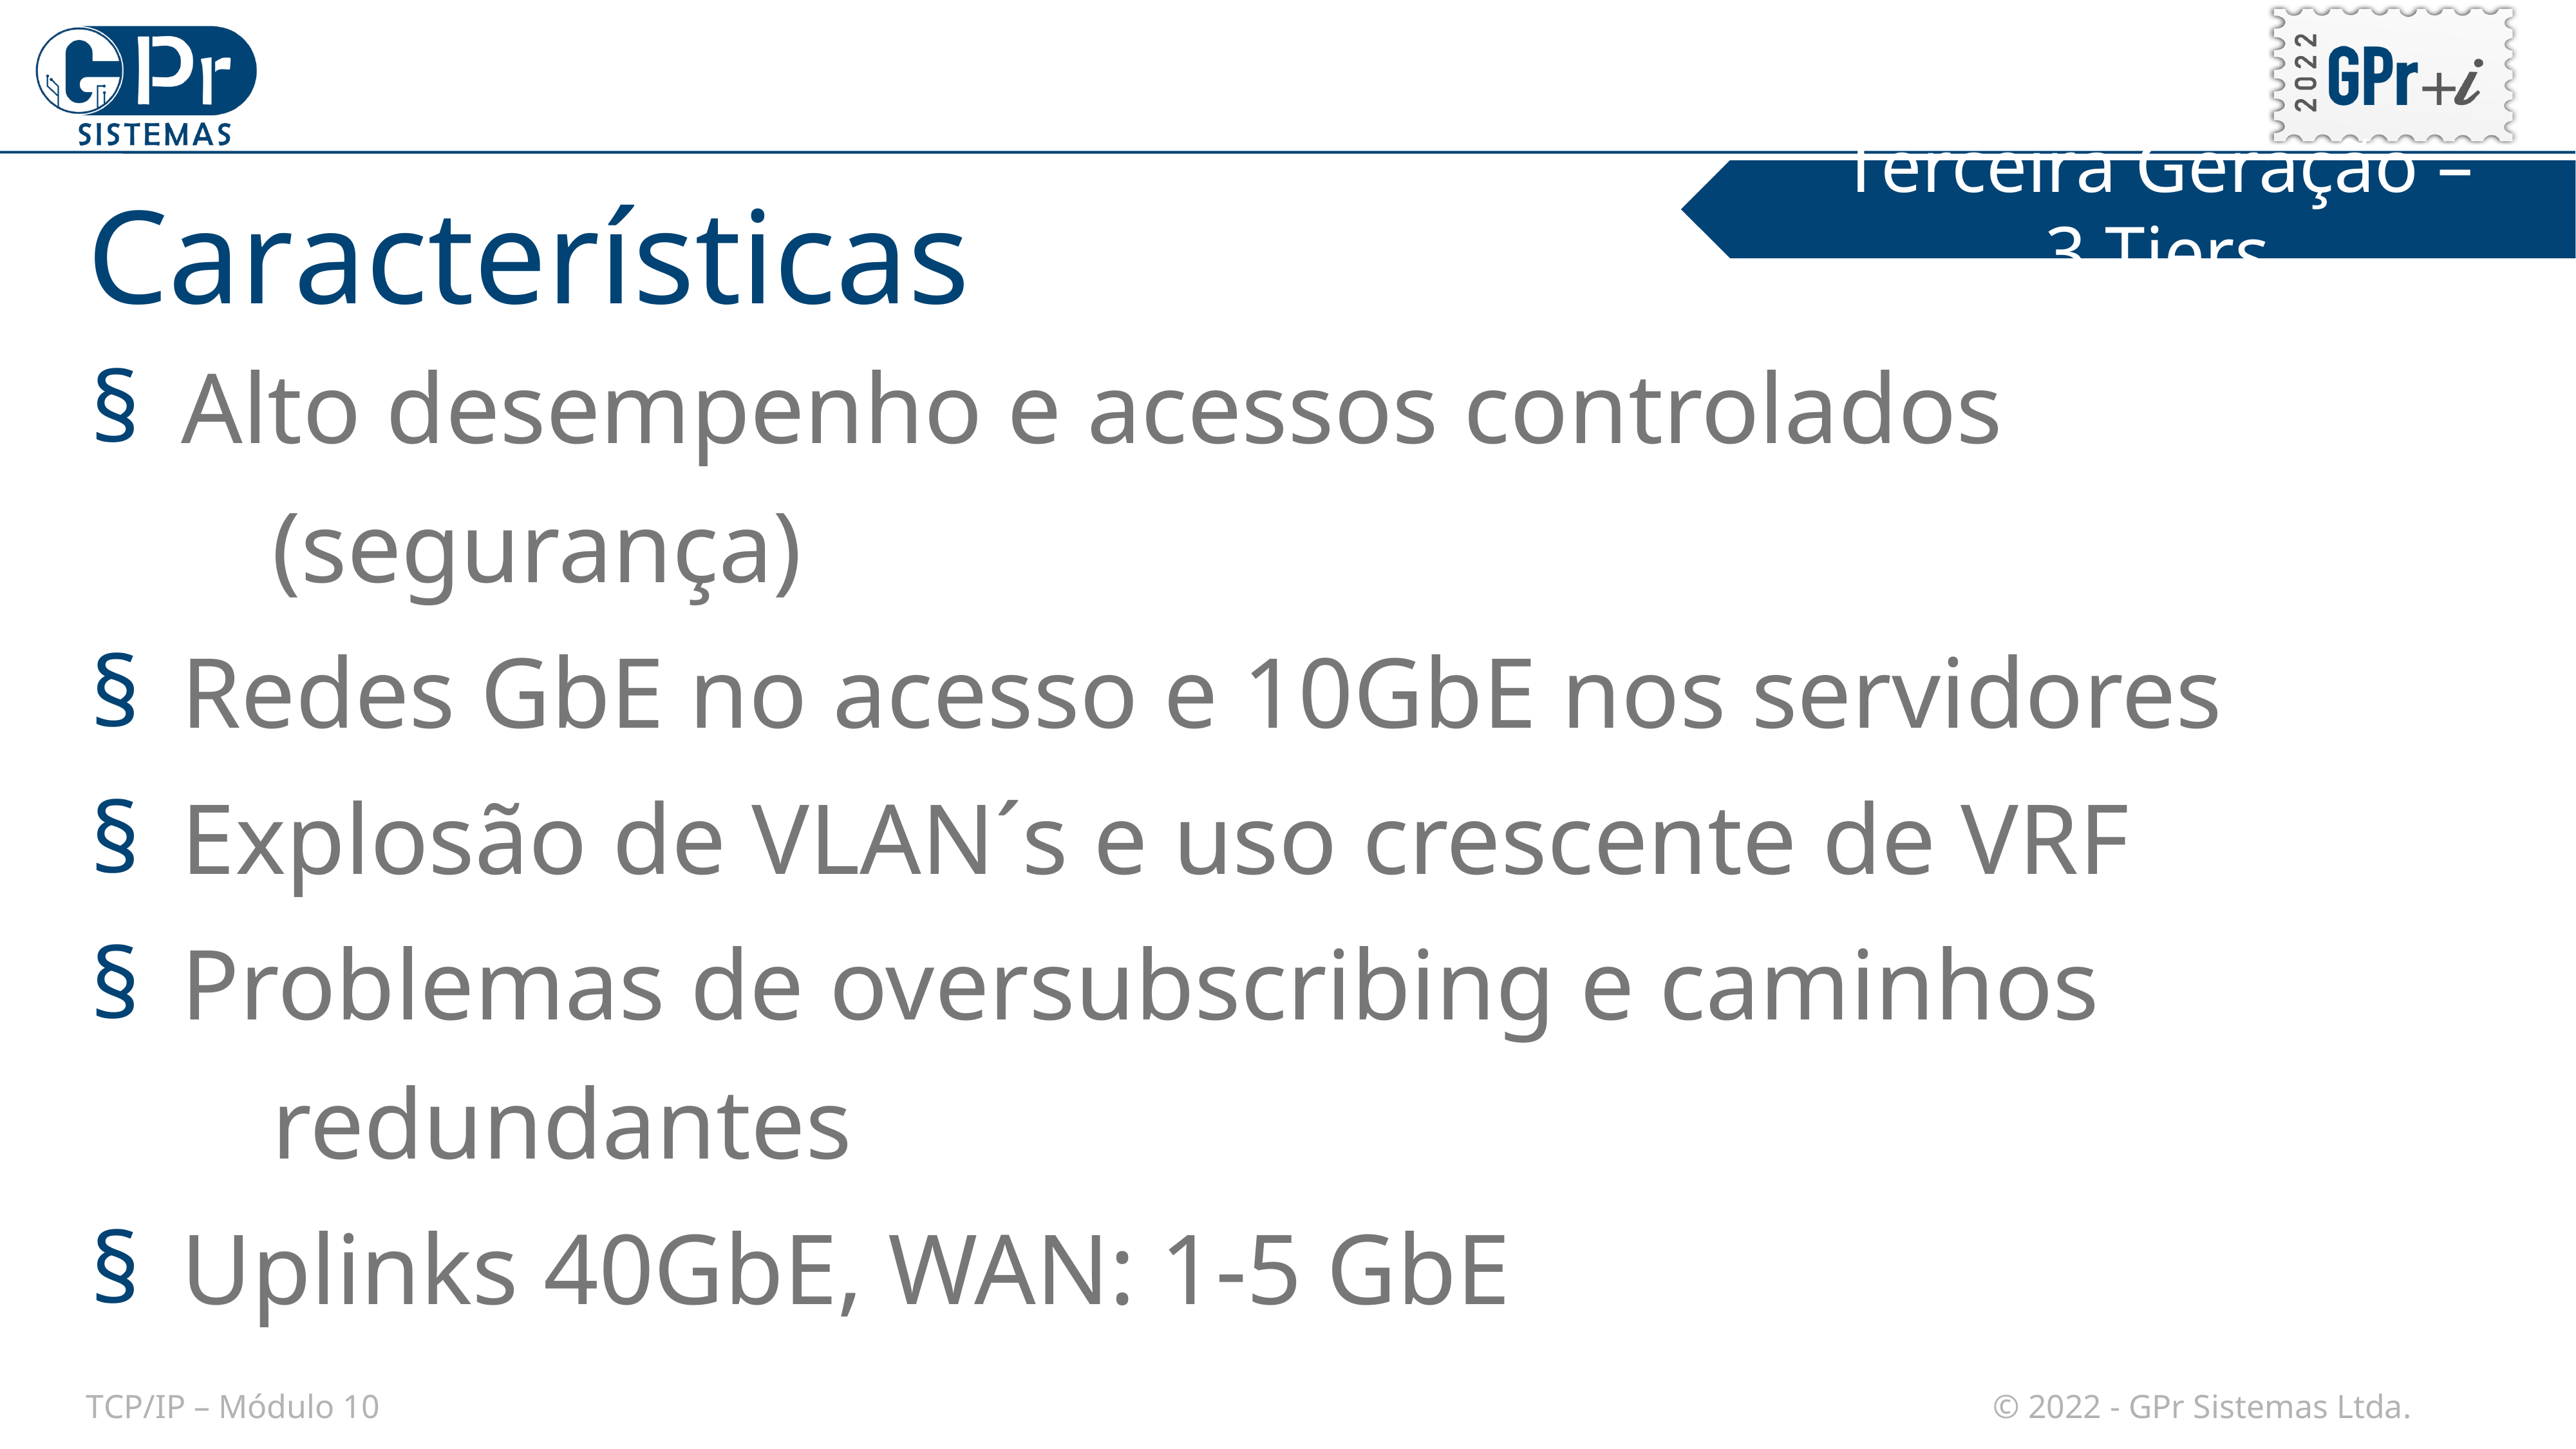

Terceira Geração – 3 Tiers
Características
# Alto desempenho e acessos controlados (segurança)
Redes GbE no acesso e 10GbE nos servidores
Explosão de VLAN´s e uso crescente de VRF
Problemas de oversubscribing e caminhos redundantes
Uplinks 40GbE, WAN: 1-5 GbE